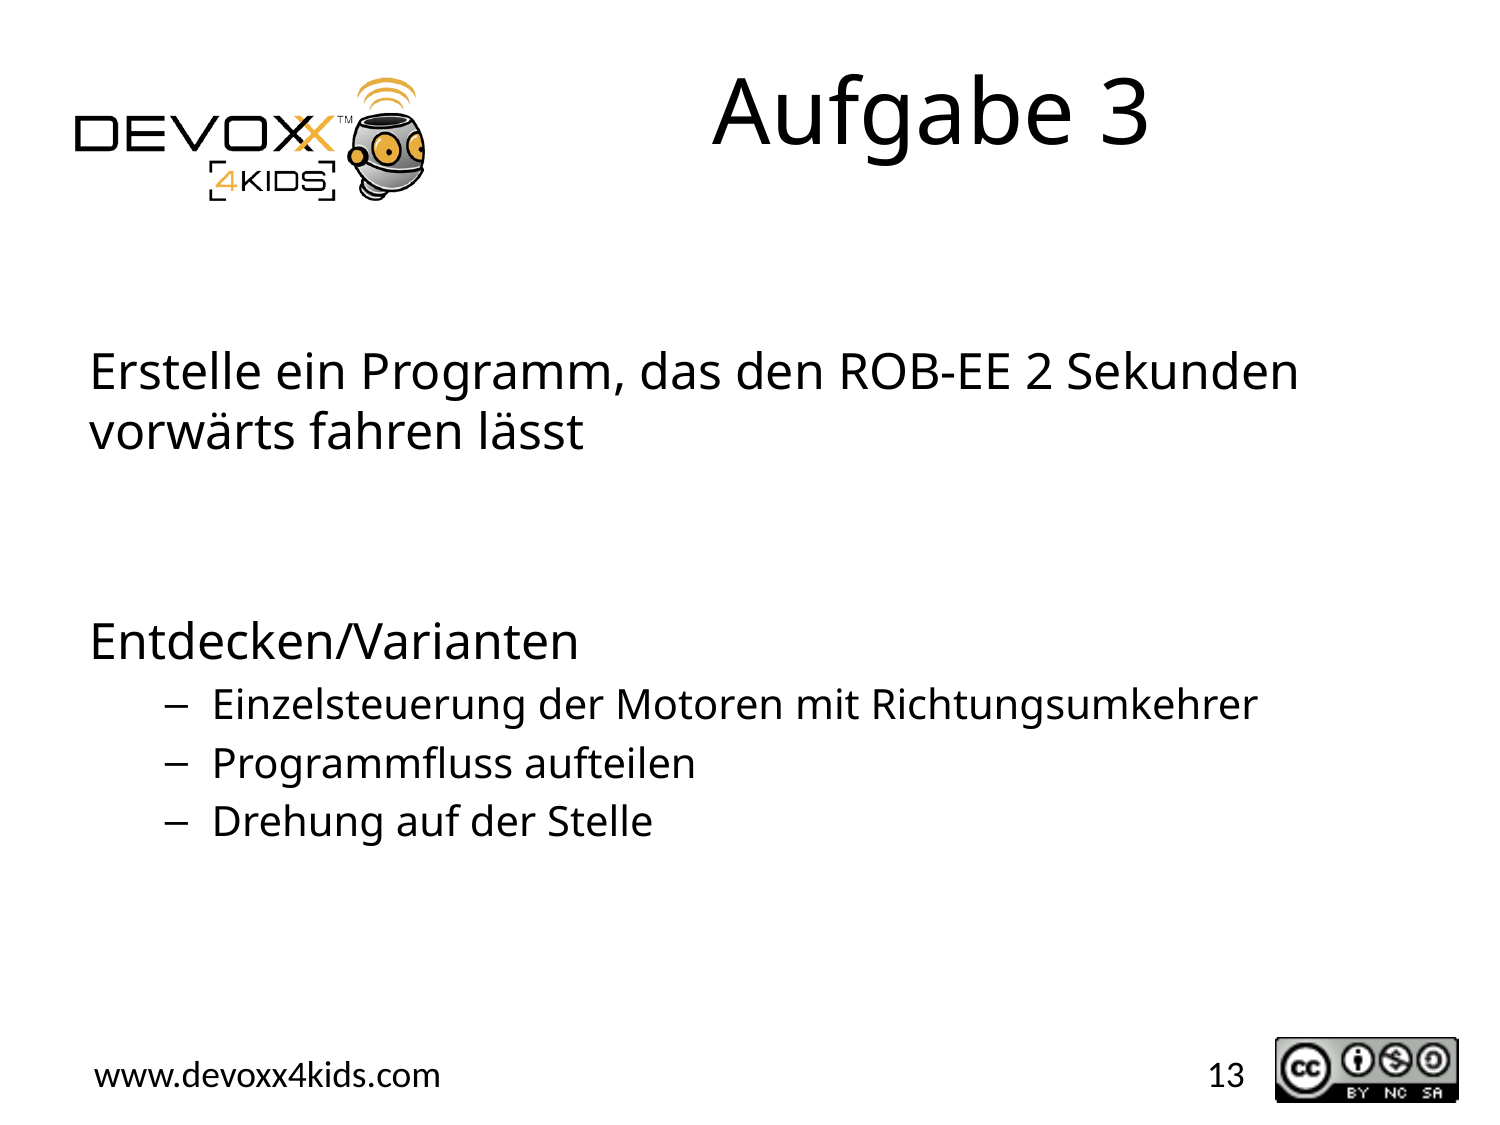

# Aufgabe 3
Erstelle ein Programm, das den ROB-EE 2 Sekunden vorwärts fahren lässt
Entdecken/Varianten
Einzelsteuerung der Motoren mit Richtungsumkehrer
Programmfluss aufteilen
Drehung auf der Stelle